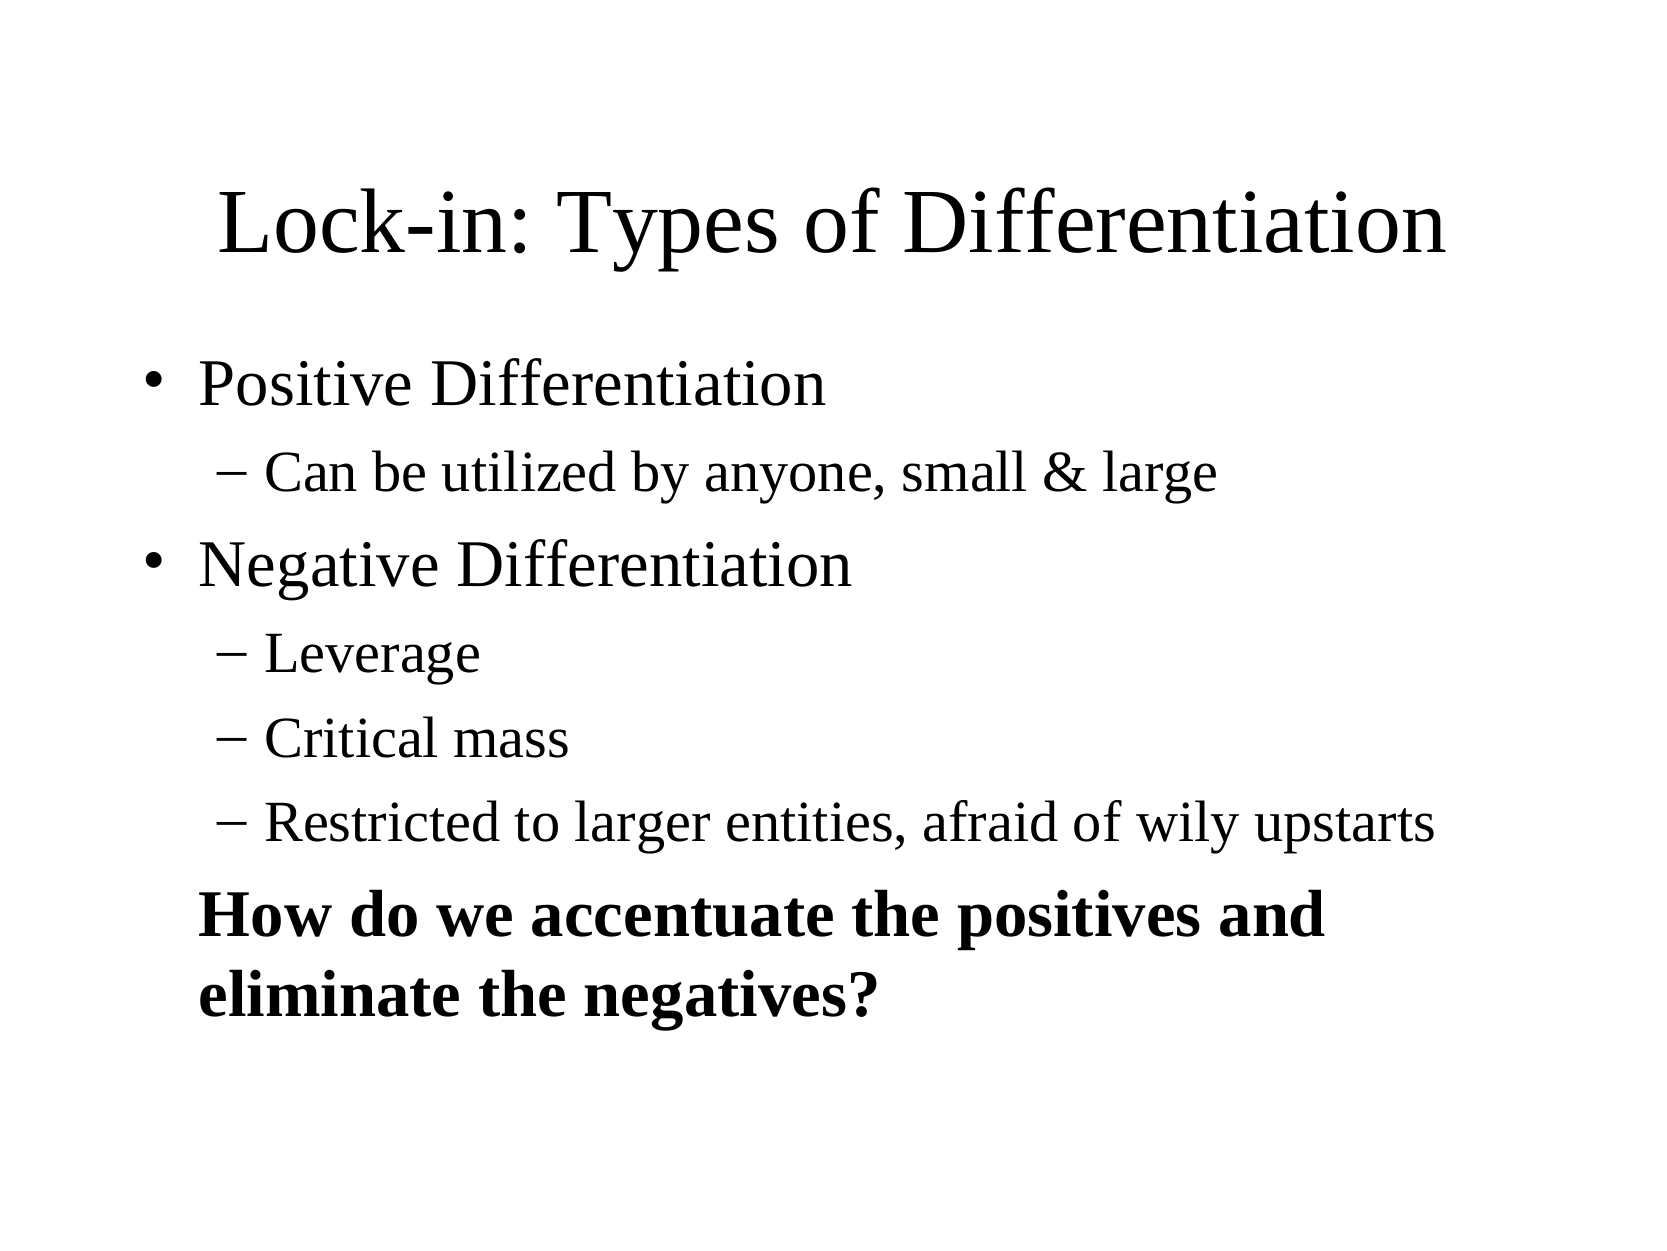

# Lock-in: Types of Differentiation
Positive Differentiation
Can be utilized by anyone, small & large
Negative Differentiation
Leverage
Critical mass
Restricted to larger entities, afraid of wily upstarts
How do we accentuate the positives and eliminate the negatives?